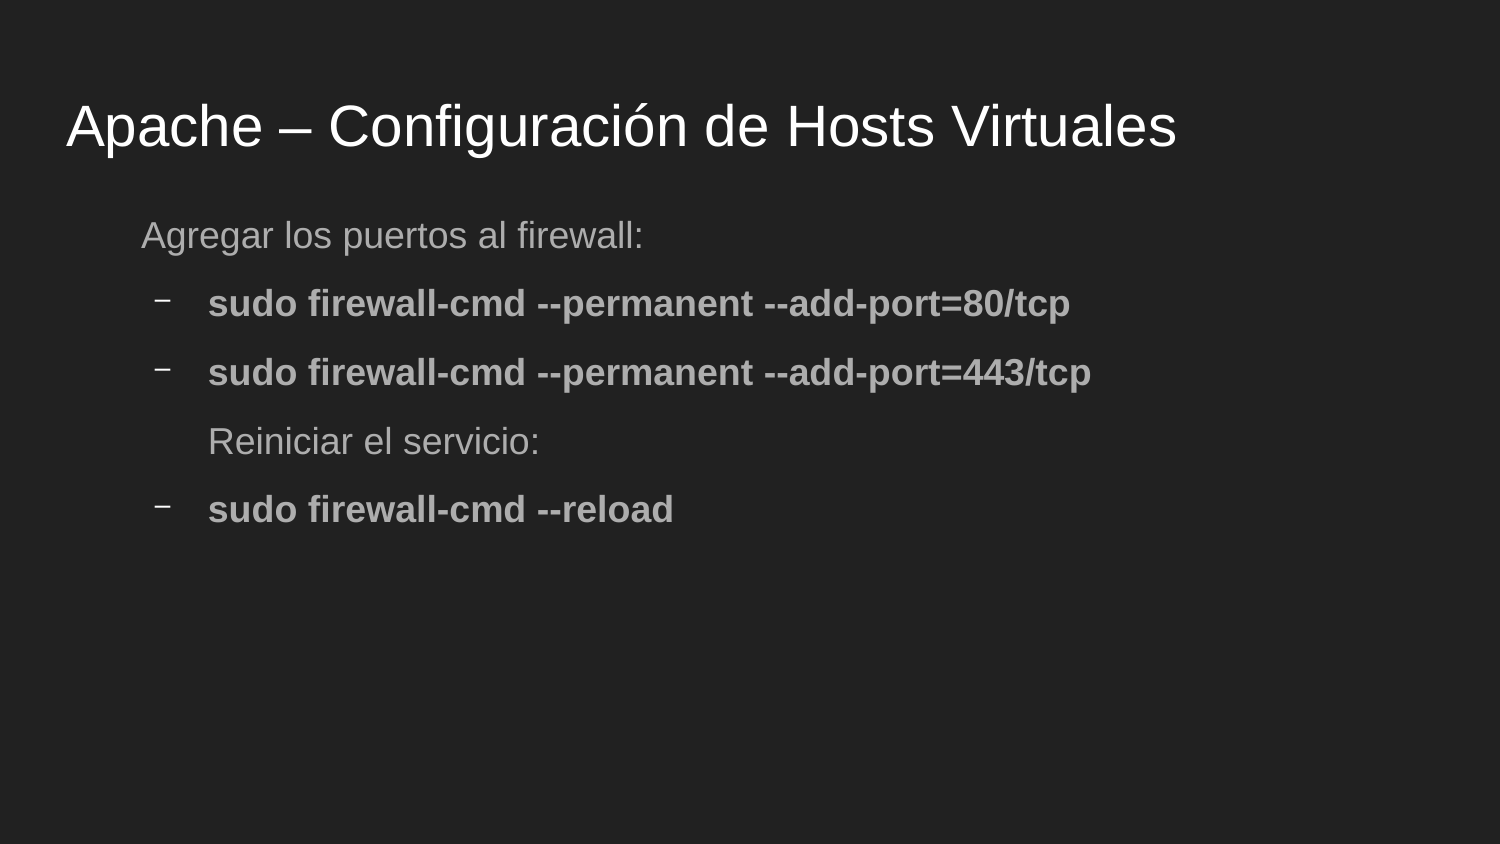

# Apache – Configuración de Hosts Virtuales
Agregar los puertos al firewall:
sudo firewall-cmd --permanent --add-port=80/tcp
sudo firewall-cmd --permanent --add-port=443/tcp
Reiniciar el servicio:
sudo firewall-cmd --reload